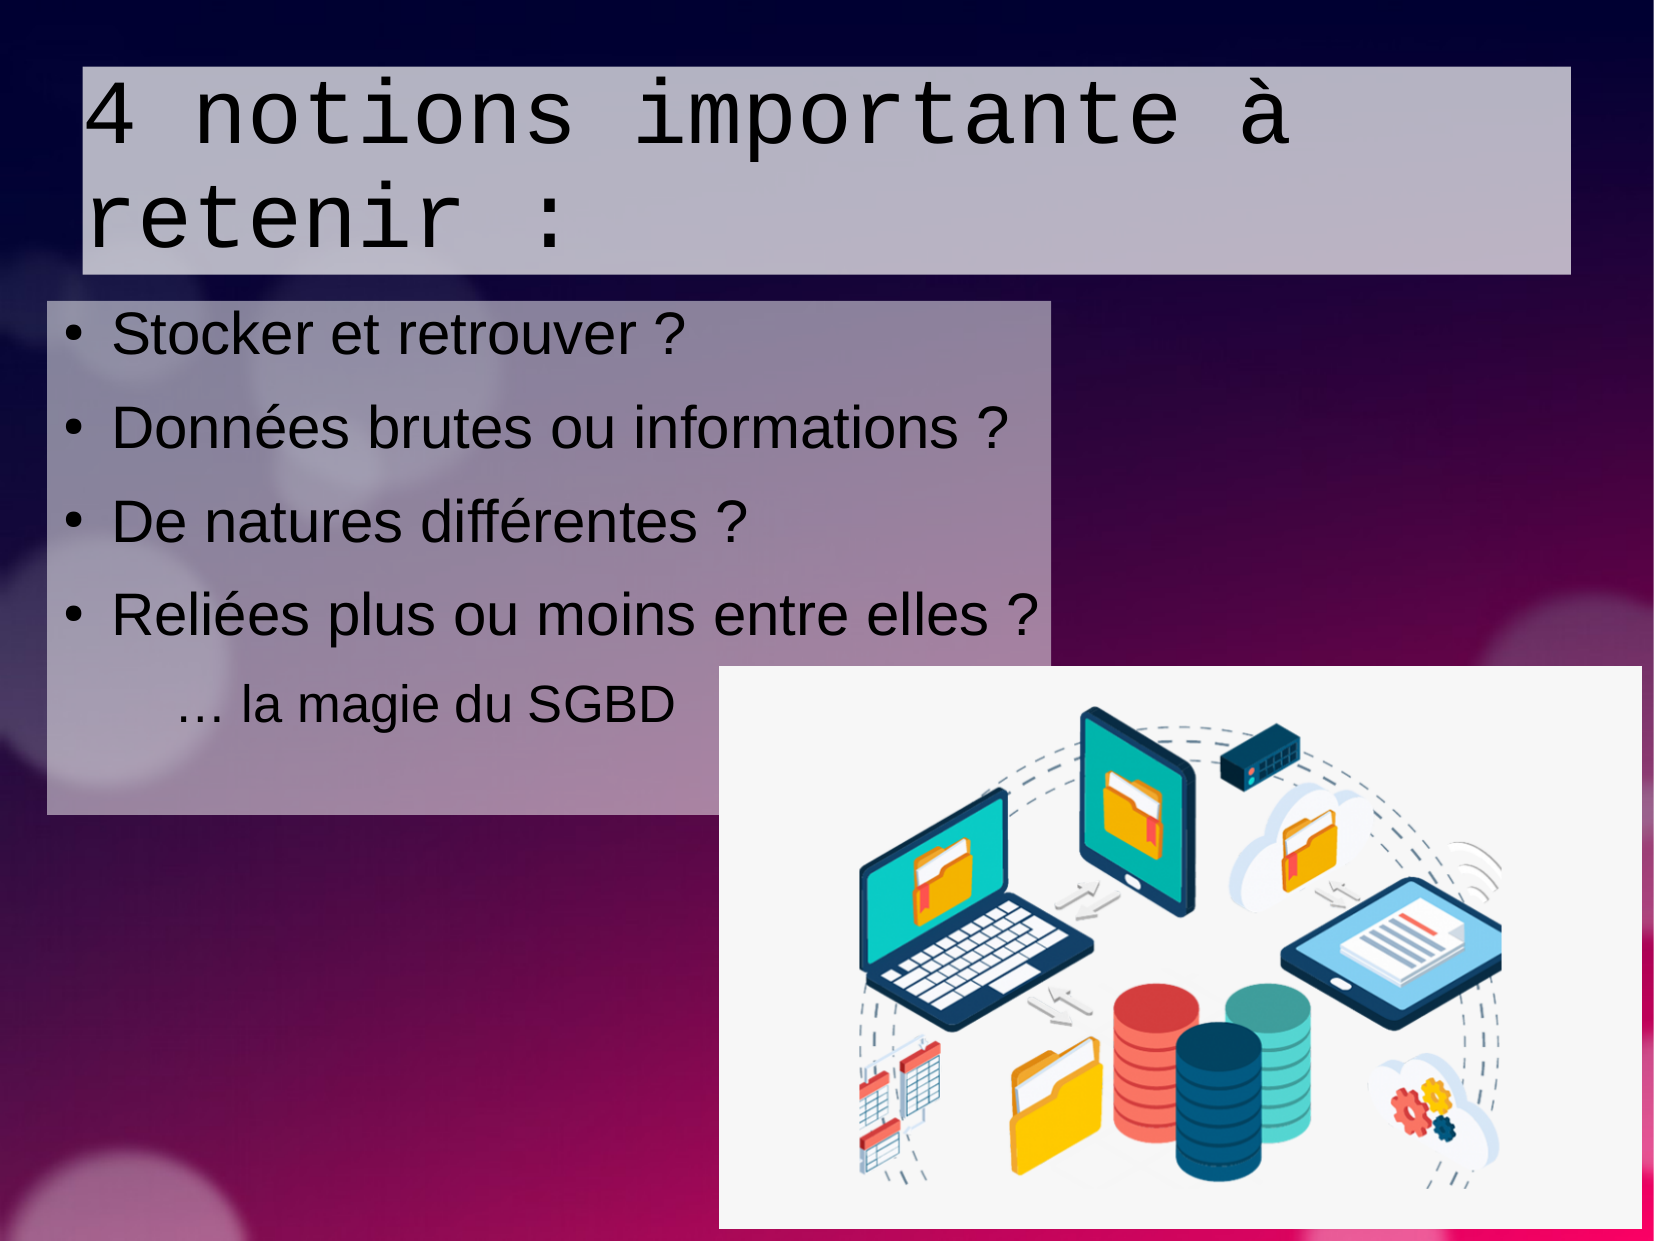

# 4 notions importante à retenir :
Stocker et retrouver ?
Données brutes ou informations ?
De natures différentes ?
Reliées plus ou moins entre elles ?
… la magie du SGBD